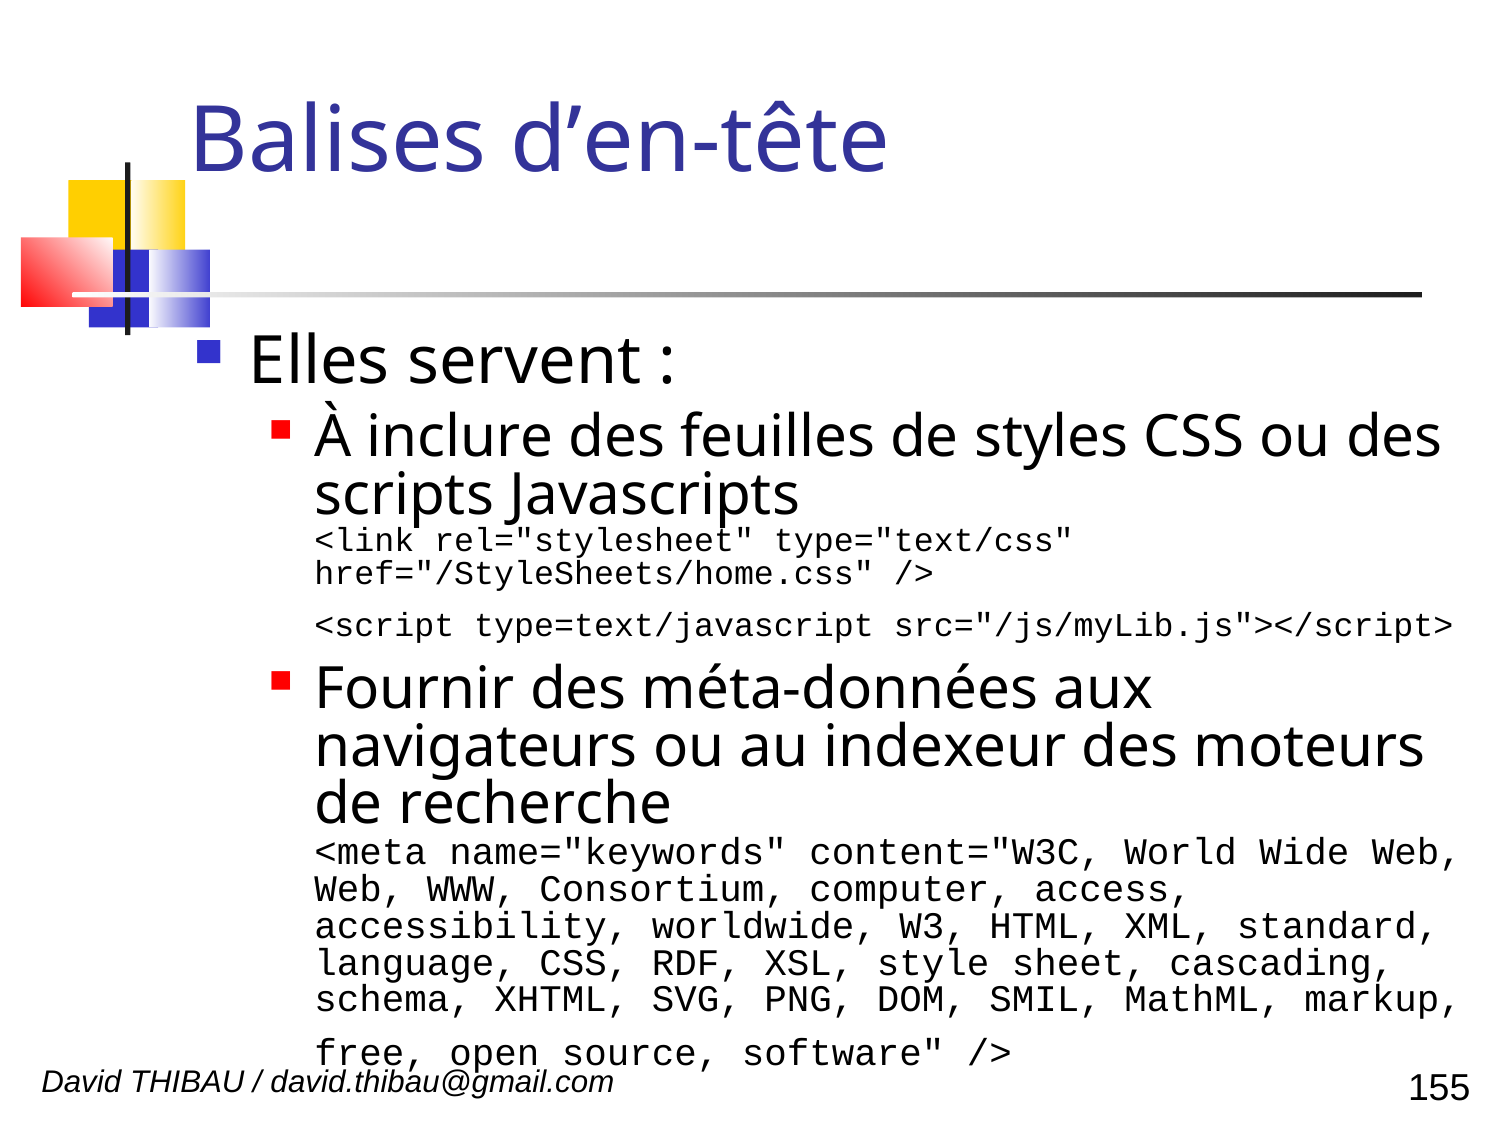

# Balises d’en-tête
Elles servent :
À inclure des feuilles de styles CSS ou des scripts Javascripts
<link rel="stylesheet" type="text/css" href="/StyleSheets/home.css" />
<script type=text/javascript src="/js/myLib.js"></script>
Fournir des méta-données aux navigateurs ou au indexeur des moteurs de recherche
<meta name="keywords" content="W3C, World Wide Web, Web, WWW, Consortium, computer, access, accessibility, worldwide, W3, HTML, XML, standard, language, CSS, RDF, XSL, style sheet, cascading, schema, XHTML, SVG, PNG, DOM, SMIL, MathML, markup, free, open source, software" />